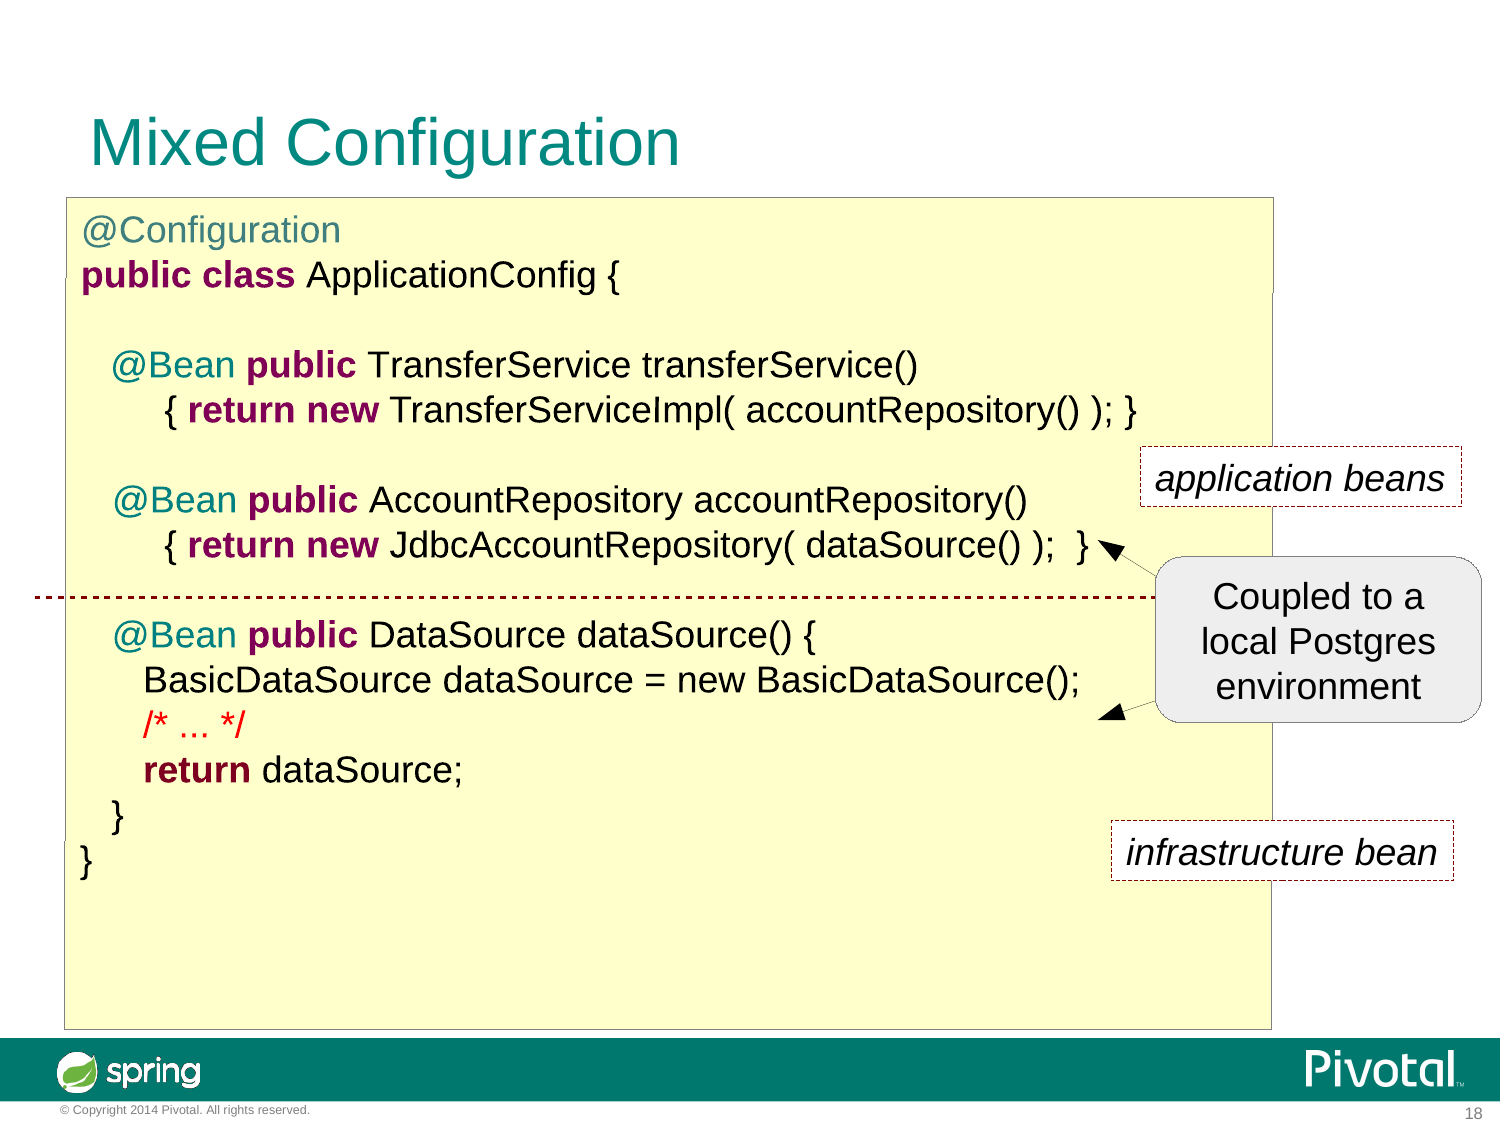

# Mixed Configuration
@Configuration
public class ApplicationConfig {
	@Bean public TransferService transferService()
 { return new TransferServiceImpl( accountRepository() ); }
 @Bean public AccountRepository accountRepository()
 { return new JdbcAccountRepository( dataSource() ); }
 @Bean public DataSource dataSource() {
 BasicDataSource dataSource = new BasicDataSource();
 /* ... */
 return dataSource;
 }
}
application beans
Coupled to a local Postgres environment
infrastructure bean